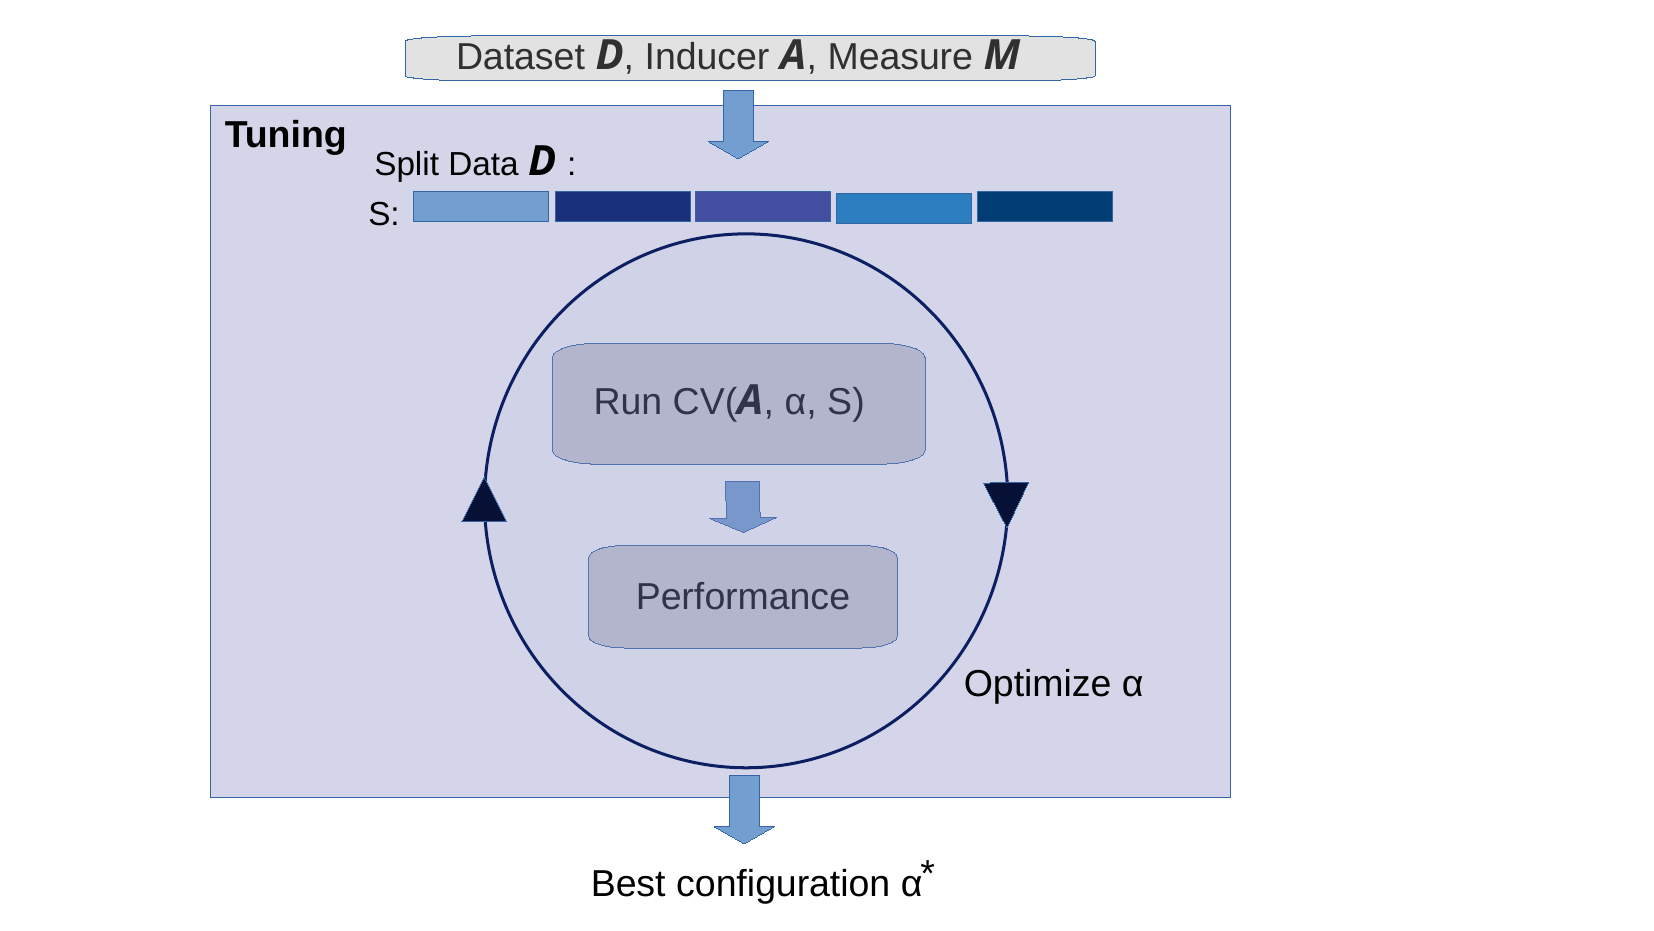

Dataset D, Inducer A, Measure M
Tuning
Split Data D :
S:
Run CV(A, α, S)
Performance
Optimize α
*
Best configuration α